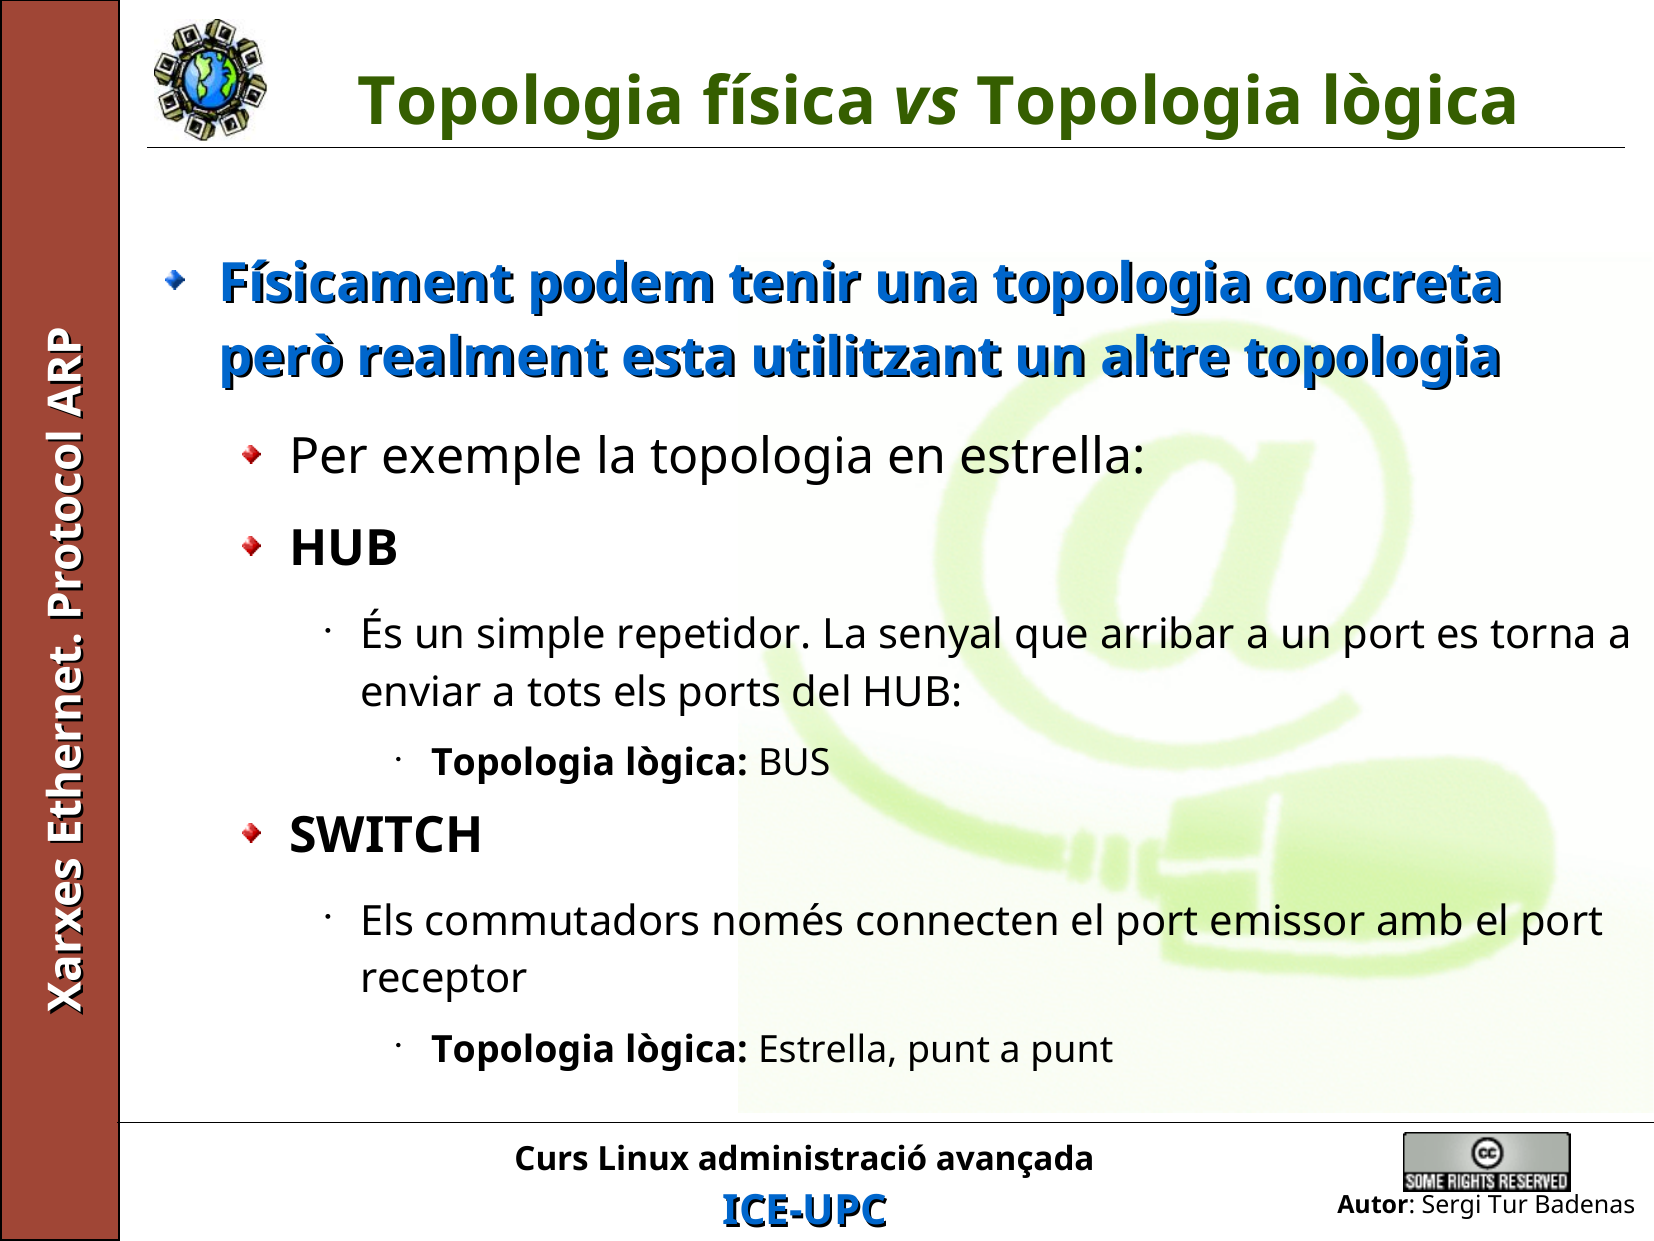

# Topologia física vs Topologia lògica
Físicament podem tenir una topologia concreta però realment esta utilitzant un altre topologia
Per exemple la topologia en estrella:
HUB
És un simple repetidor. La senyal que arribar a un port es torna a enviar a tots els ports del HUB:
Topologia lògica: BUS
SWITCH
Els commutadors només connecten el port emissor amb el port receptor
Topologia lògica: Estrella, punt a punt